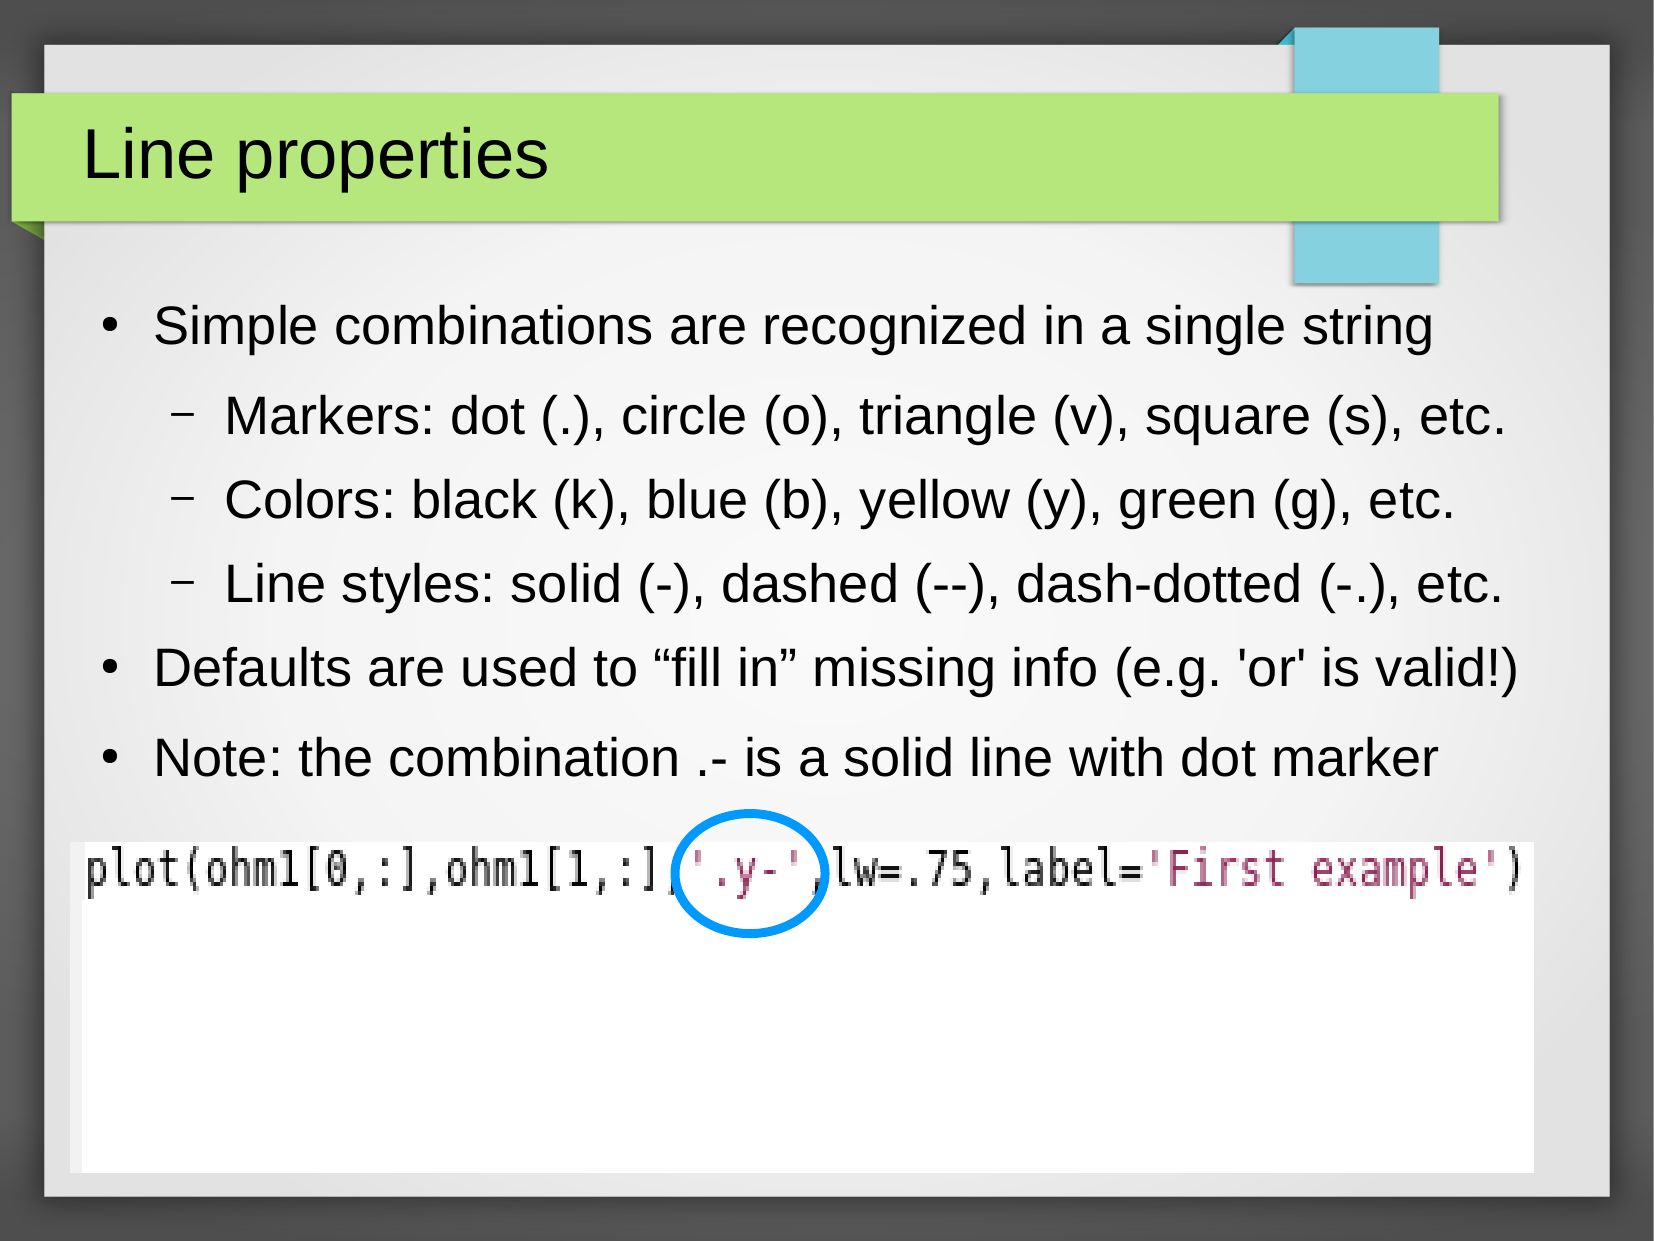

# Line properties
Simple combinations are recognized in a single string
Markers: dot (.), circle (o), triangle (v), square (s), etc.
Colors: black (k), blue (b), yellow (y), green (g), etc.
Line styles: solid (-), dashed (--), dash-dotted (-.), etc.
Defaults are used to “fill in” missing info (e.g. 'or' is valid!)
Note: the combination .- is a solid line with dot marker